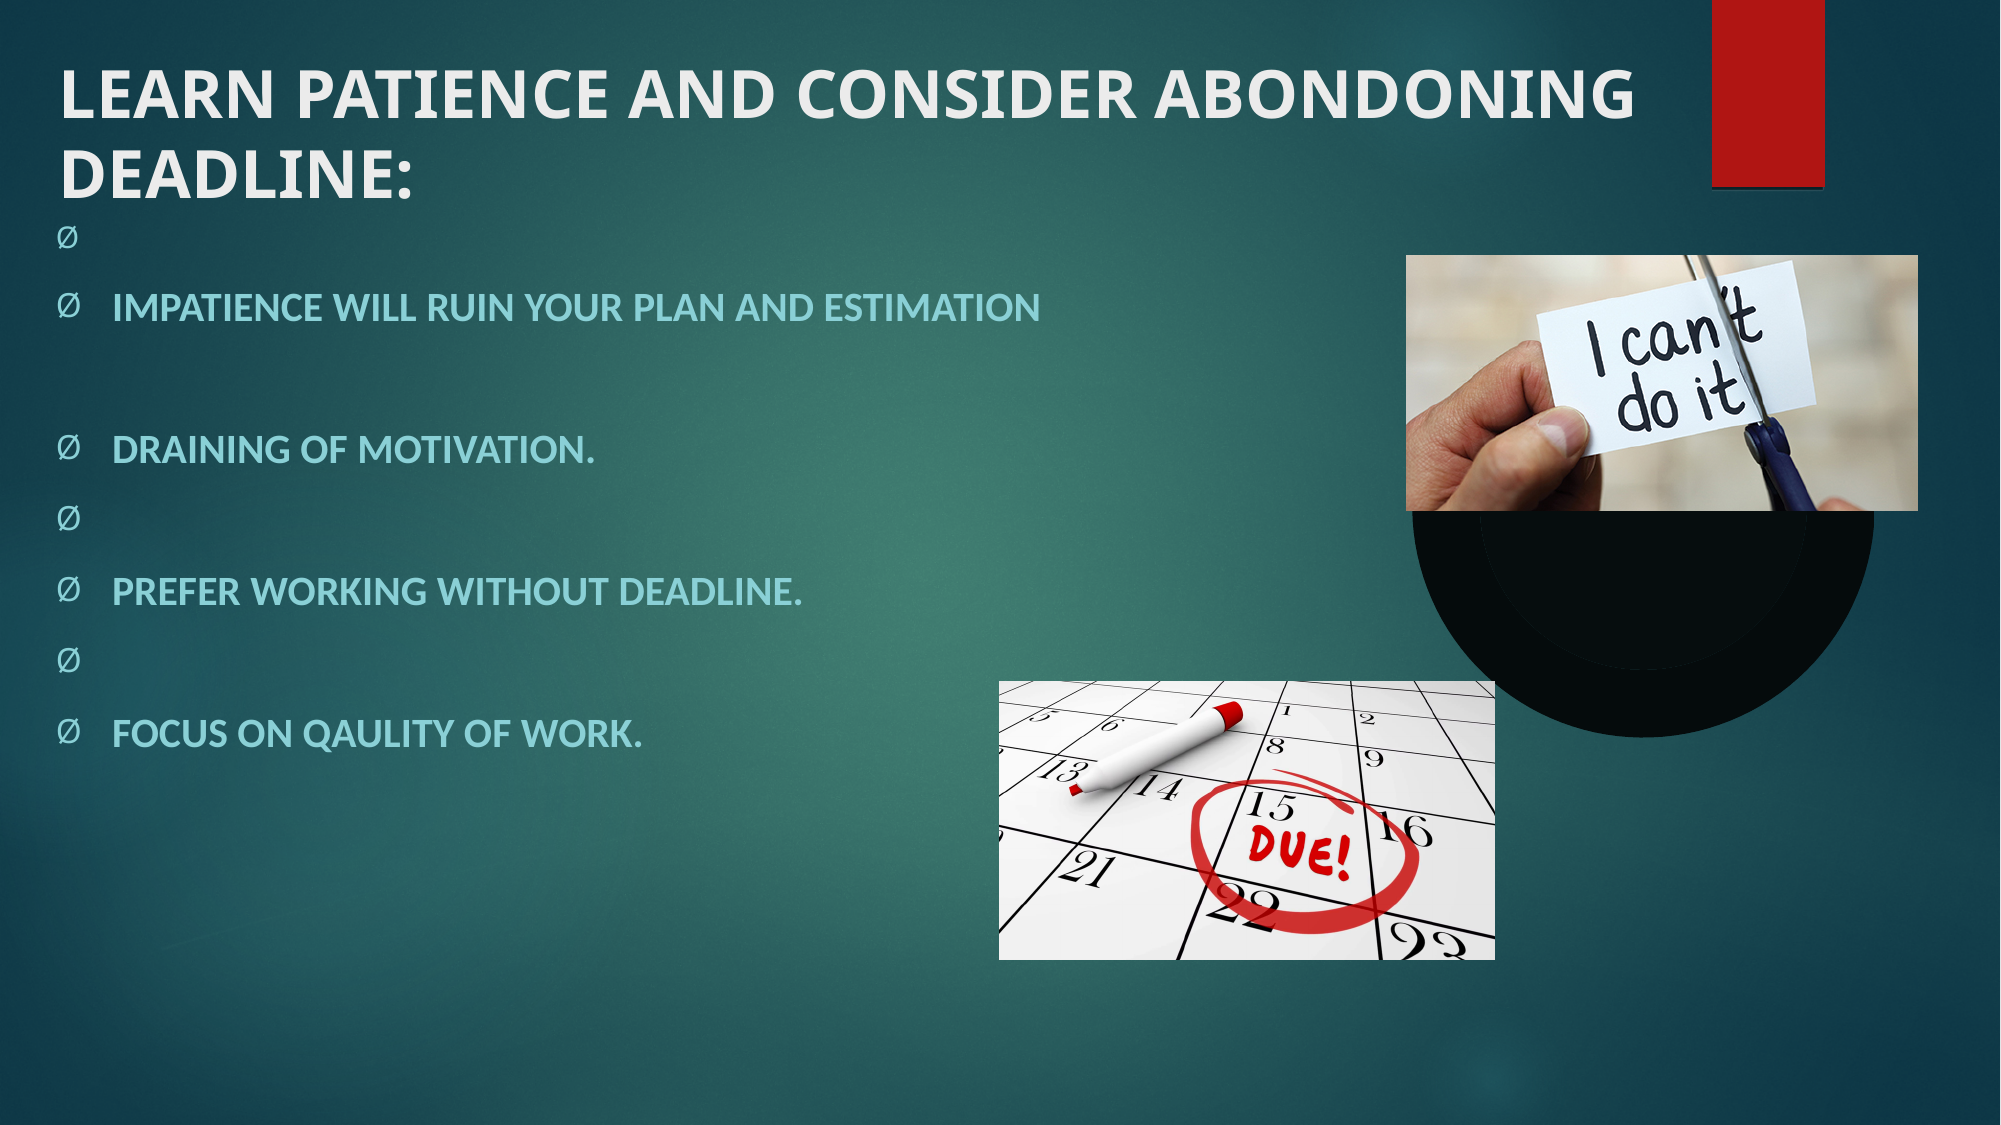

# LEARN PATIENCE AND CONSIDER ABONDONING DEADLINE:
IMPATIENCE WILL RUIN YOUR PLAN AND ESTIMATION
DRAINING OF MOTIVATION.
PREFER WORKING WITHOUT DEADLINE.
FOCUS ON QAULITY OF WORK.